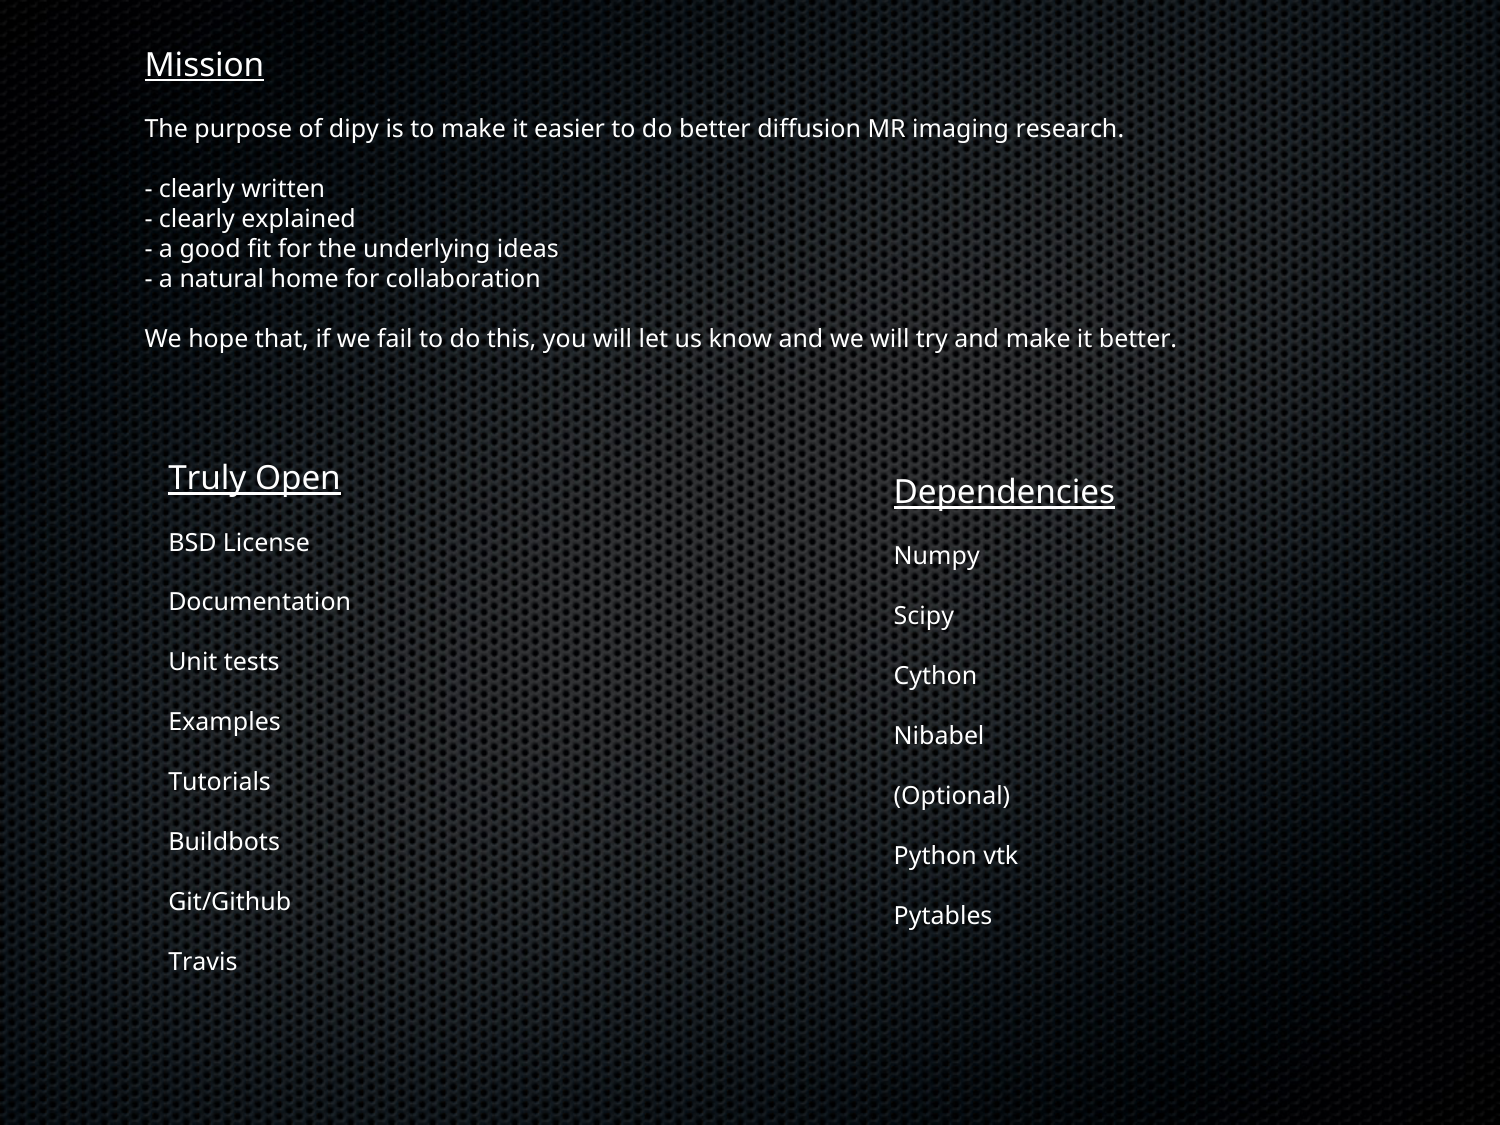

Mission
The purpose of dipy is to make it easier to do better diffusion MR imaging research.
- clearly written
- clearly explained
- a good fit for the underlying ideas
- a natural home for collaboration
We hope that, if we fail to do this, you will let us know and we will try and make it better.
Dependencies
Numpy
Scipy
Cython
Nibabel
(Optional)
Python vtk
Pytables
Truly Open
BSD License
Documentation
Unit tests
Examples
Tutorials
Buildbots
Git/Github
Travis